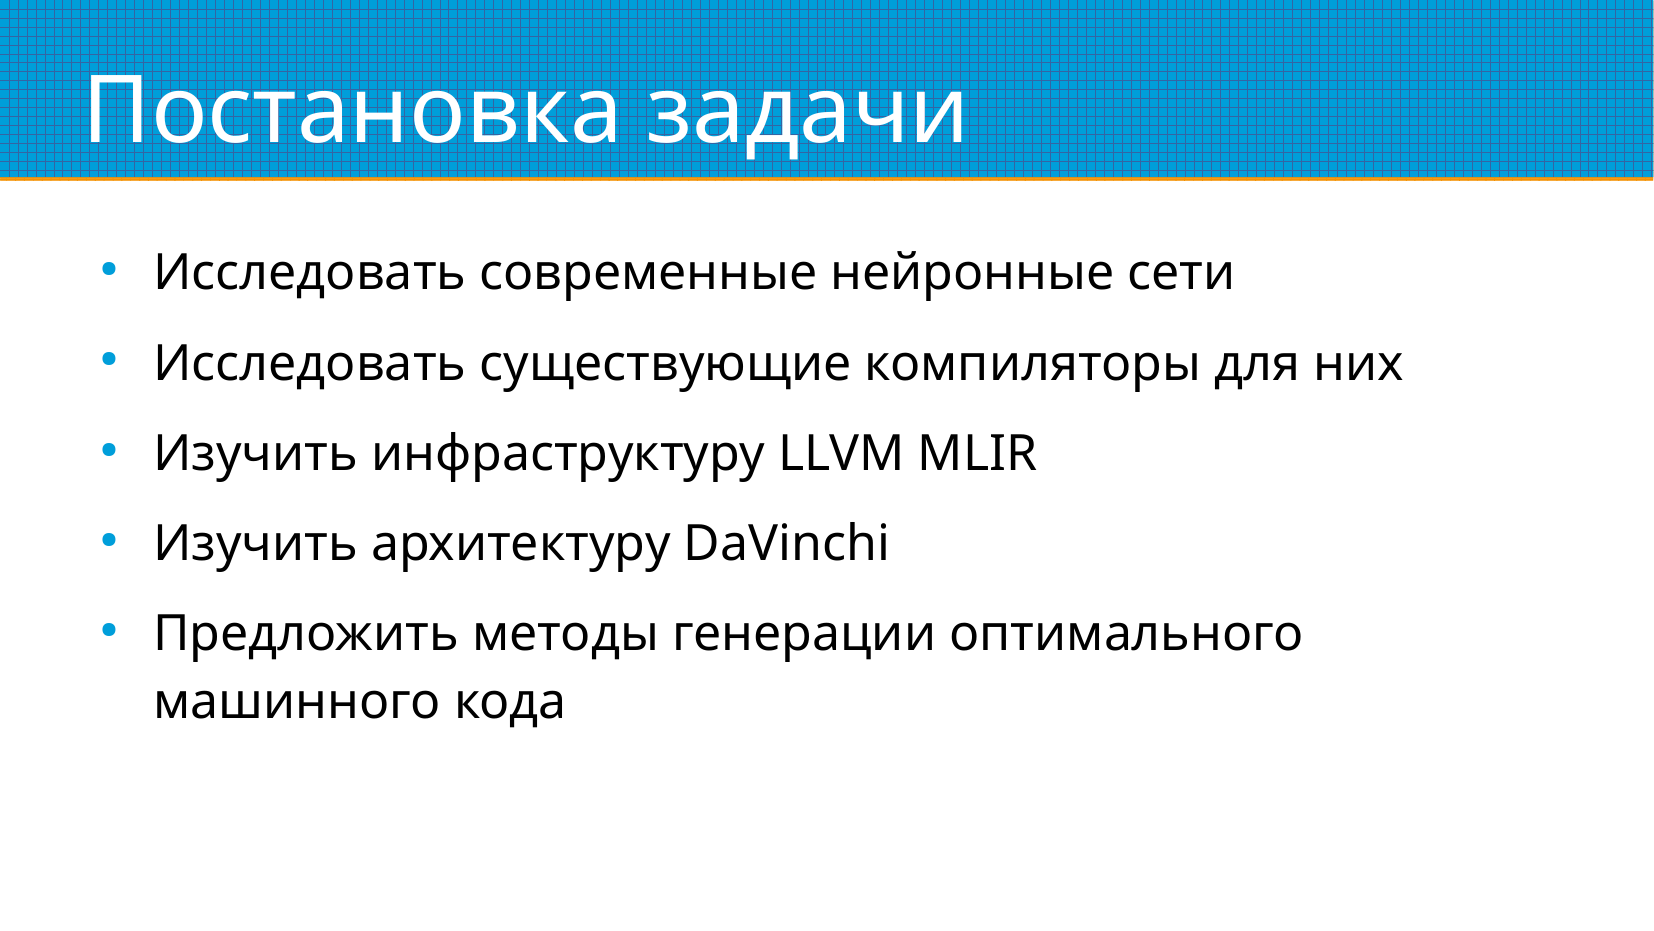

# Постановка задачи
Исследовать современные нейронные сети
Исследовать существующие компиляторы для них
Изучить инфраструктуру LLVM MLIR
Изучить архитектуру DaVinchi
Предложить методы генерации оптимального машинного кода